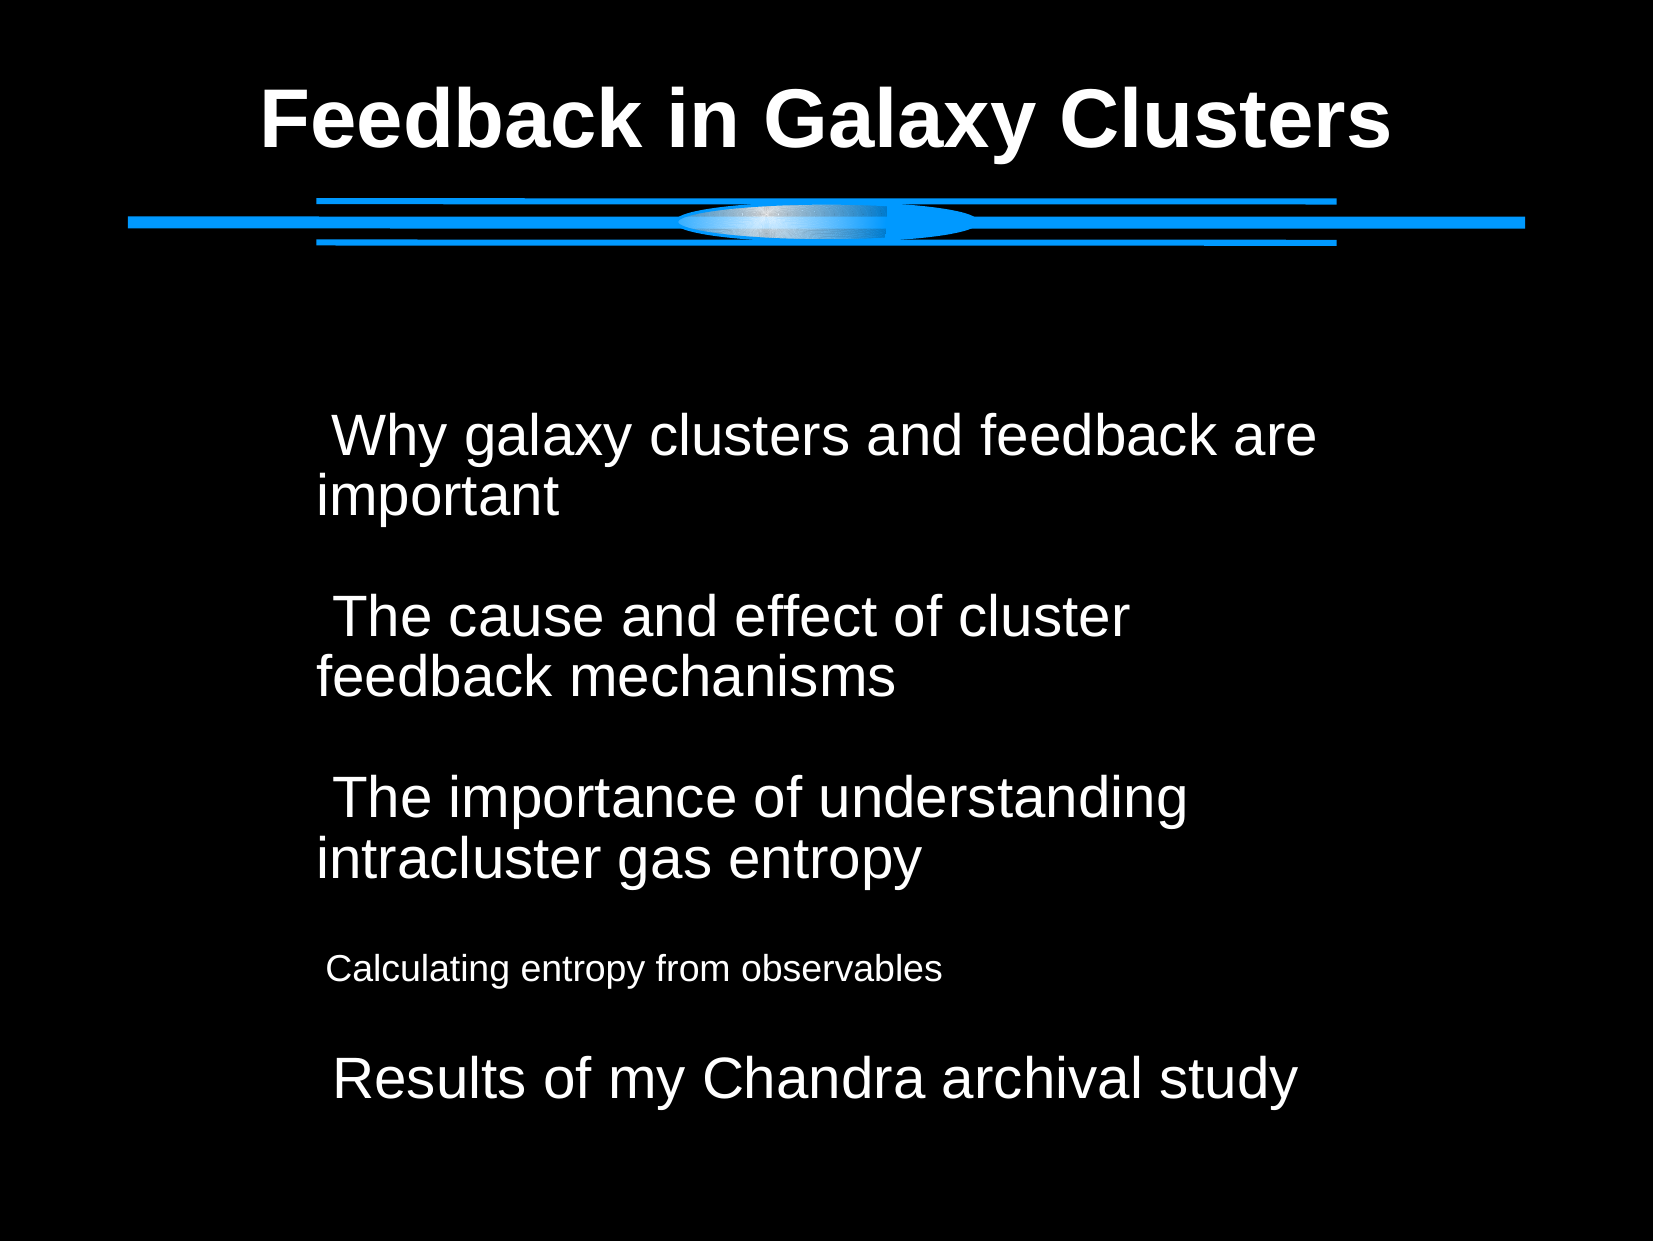

Feedback in Galaxy Clusters
 Why galaxy clusters and feedback are important
 The cause and effect of cluster feedback mechanisms
 The importance of understanding intracluster gas entropy
 Calculating entropy from observables
 Results of my Chandra archival study